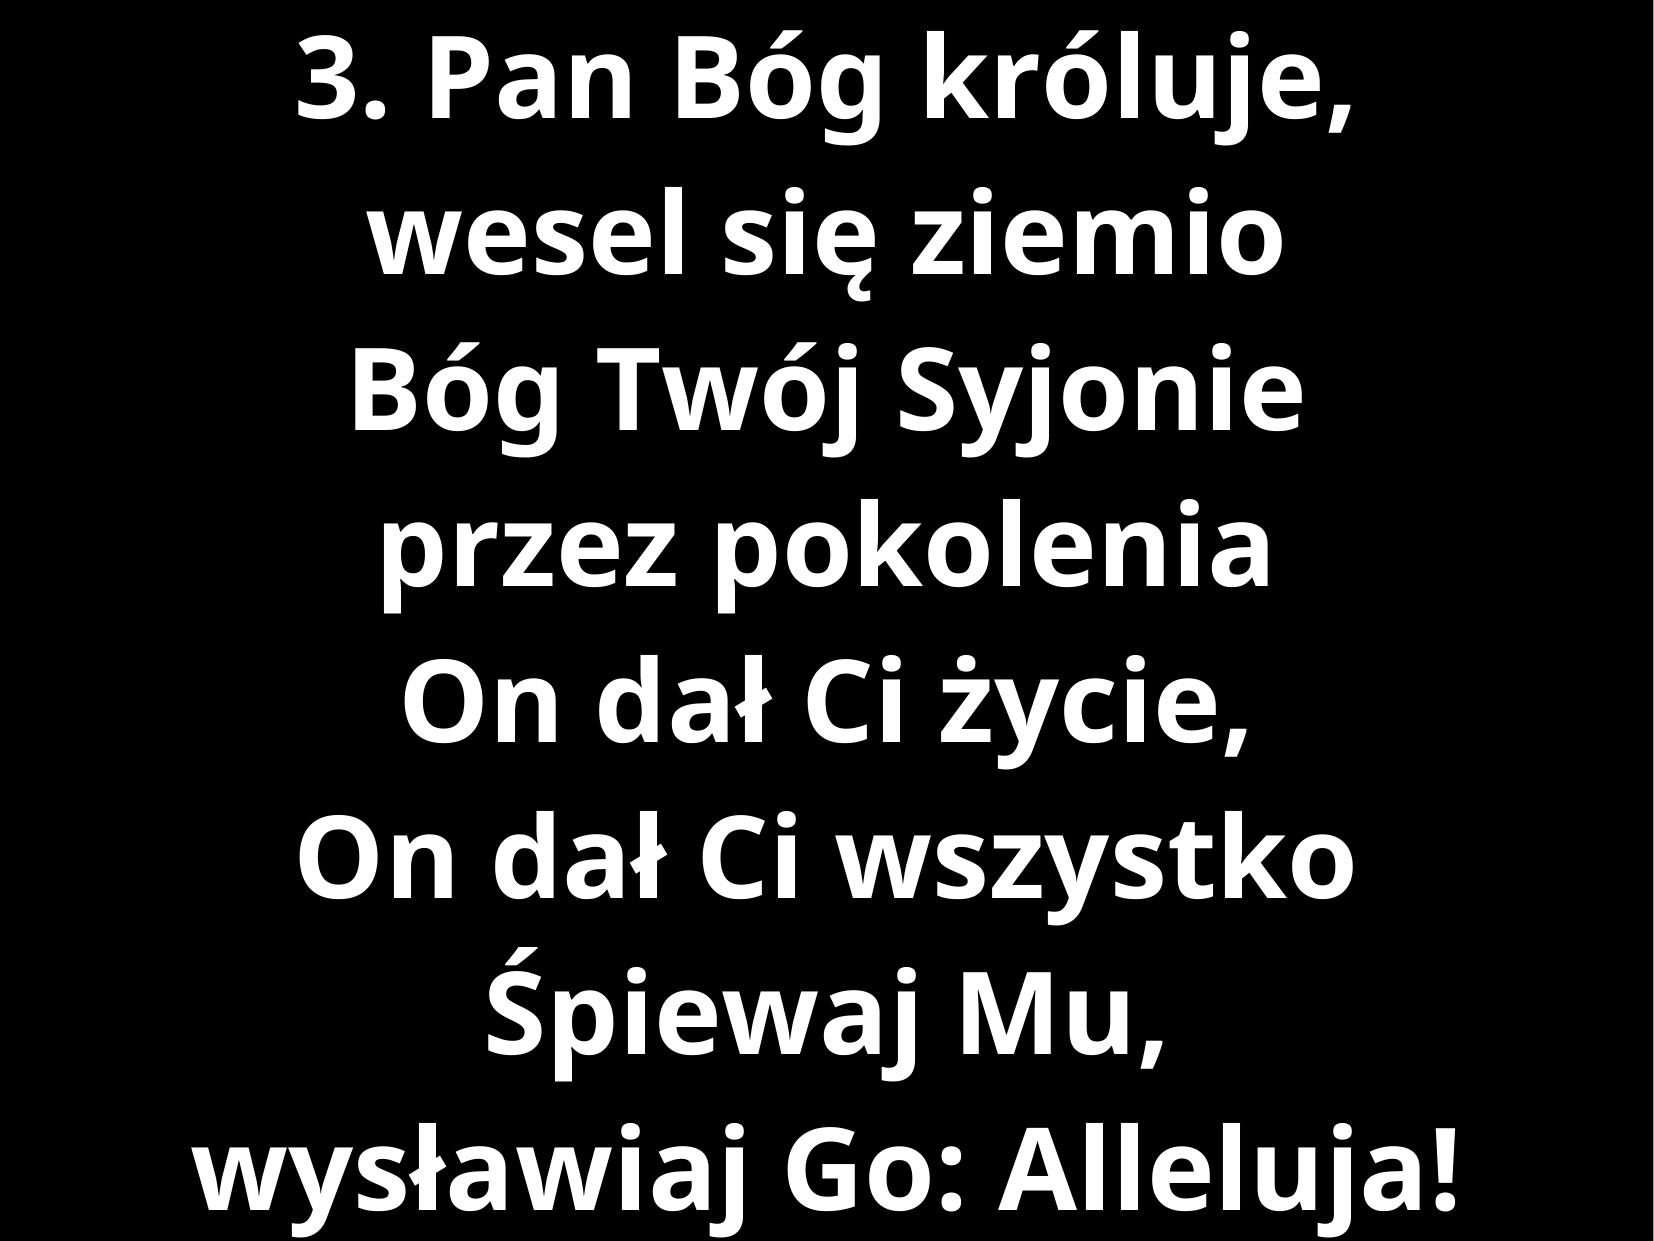

# 3. Pan Bóg króluje, wesel się ziemio Bóg Twój Syjonie przez pokolenia On dał Ci życie, On dał Ci wszystko Śpiewaj Mu, wysławiaj Go: Alleluja!